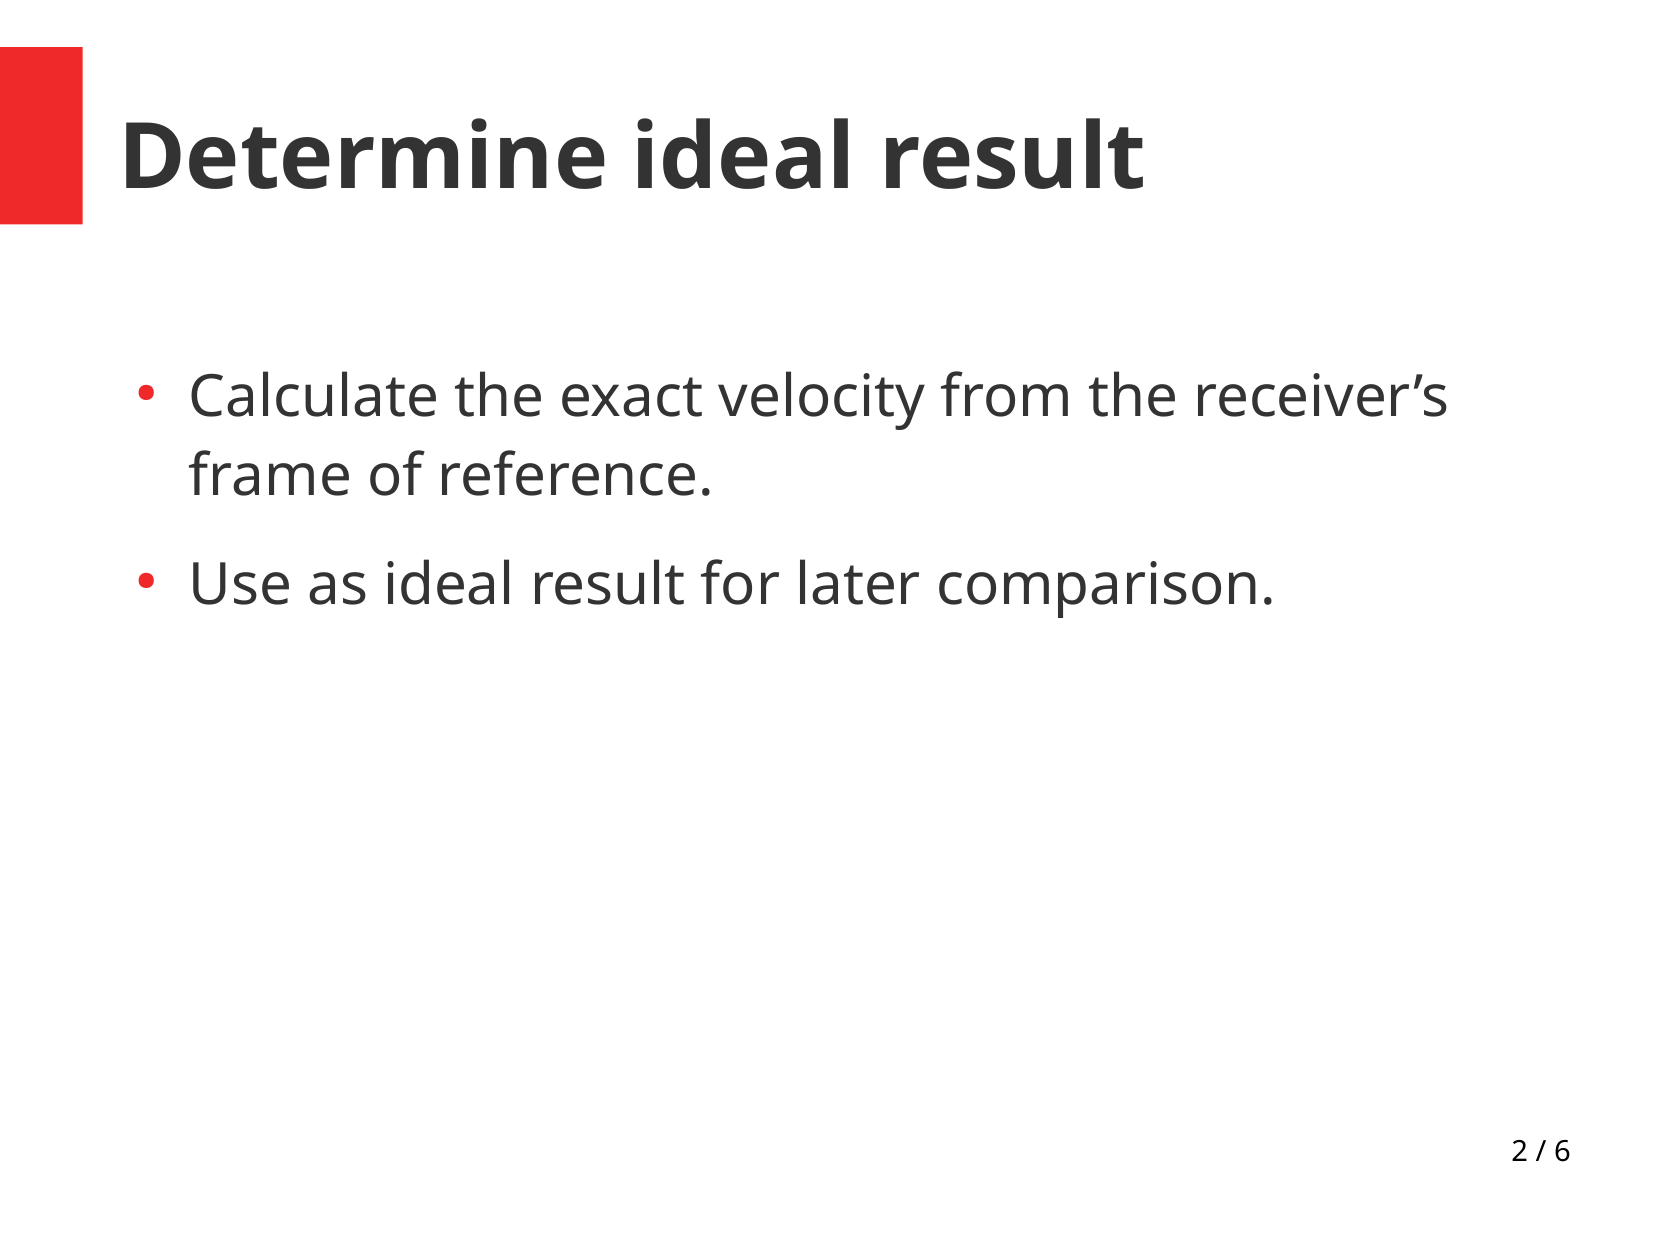

# Determine ideal result
Calculate the exact velocity from the receiver’s frame of reference.
Use as ideal result for later comparison.
2